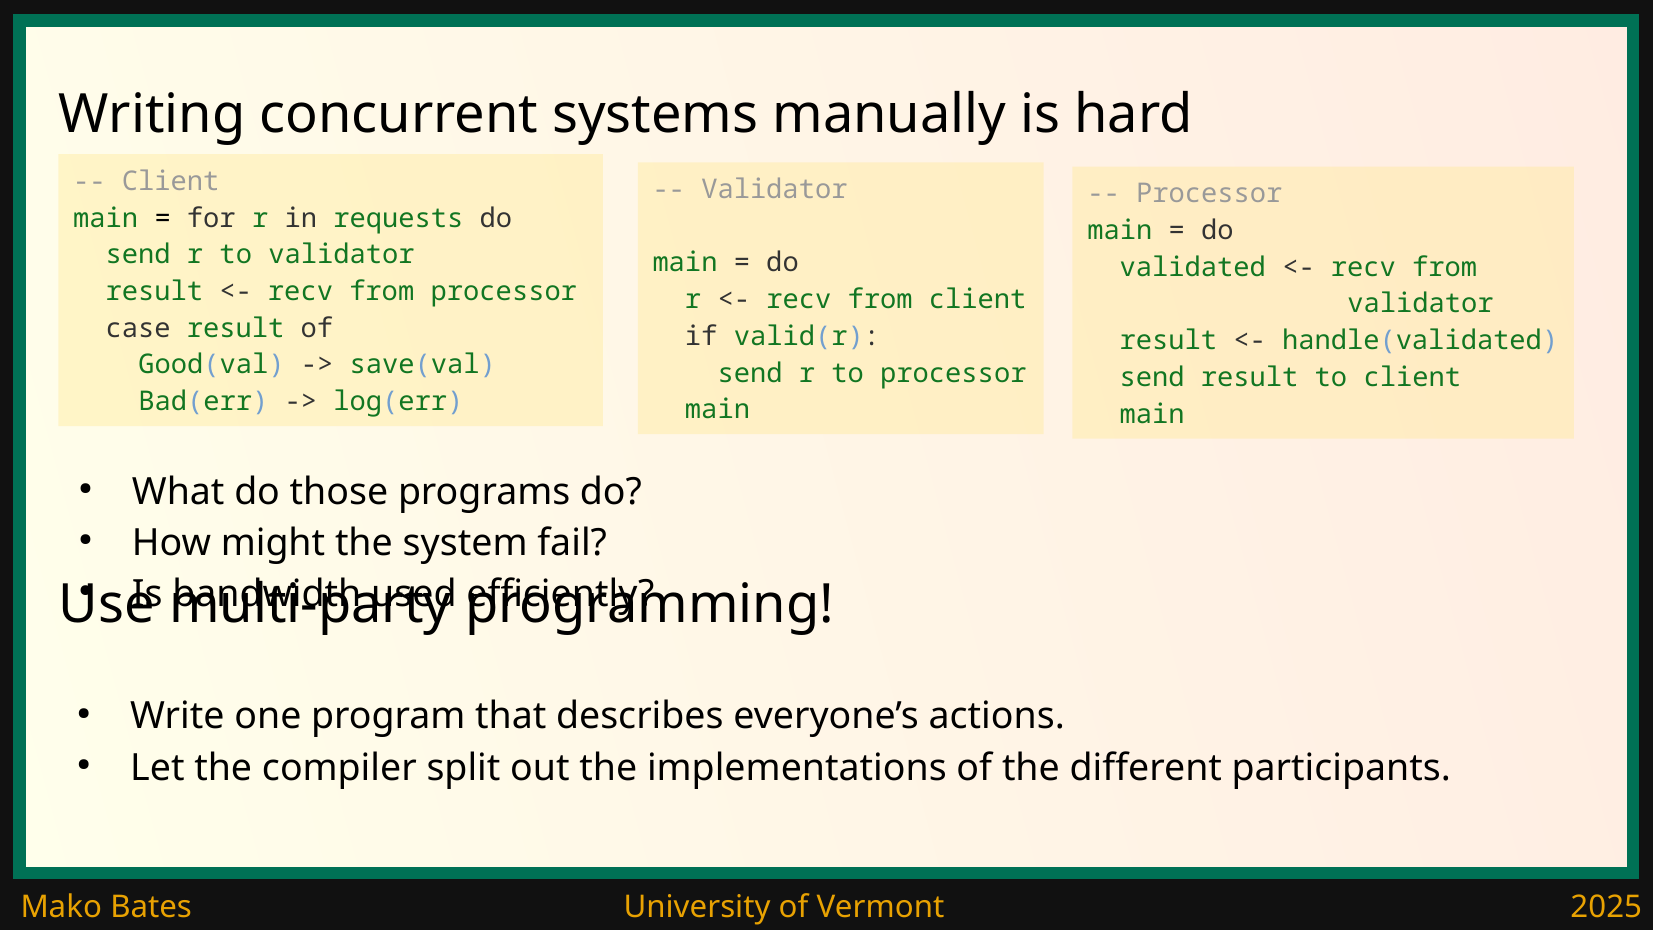

# Writing concurrent systems manually is hard
-- Client
main = for r in requests do
 send r to validator
 result <- recv from processor
 case result of
 Good(val) -> save(val)
 Bad(err) -> log(err)
What do those programs do?
How might the system fail?
Is bandwidth used efficiently?
-- Validator
main = do
 r <- recv from client
 if valid(r):
 send r to processor
 main
-- Processor
main = do
 validated <- recv from
 validator
 result <- handle(validated)
 send result to client
 main
Write one program that describes everyone’s actions.
Let the compiler split out the implementations of the different participants.
Use multi-party programming!